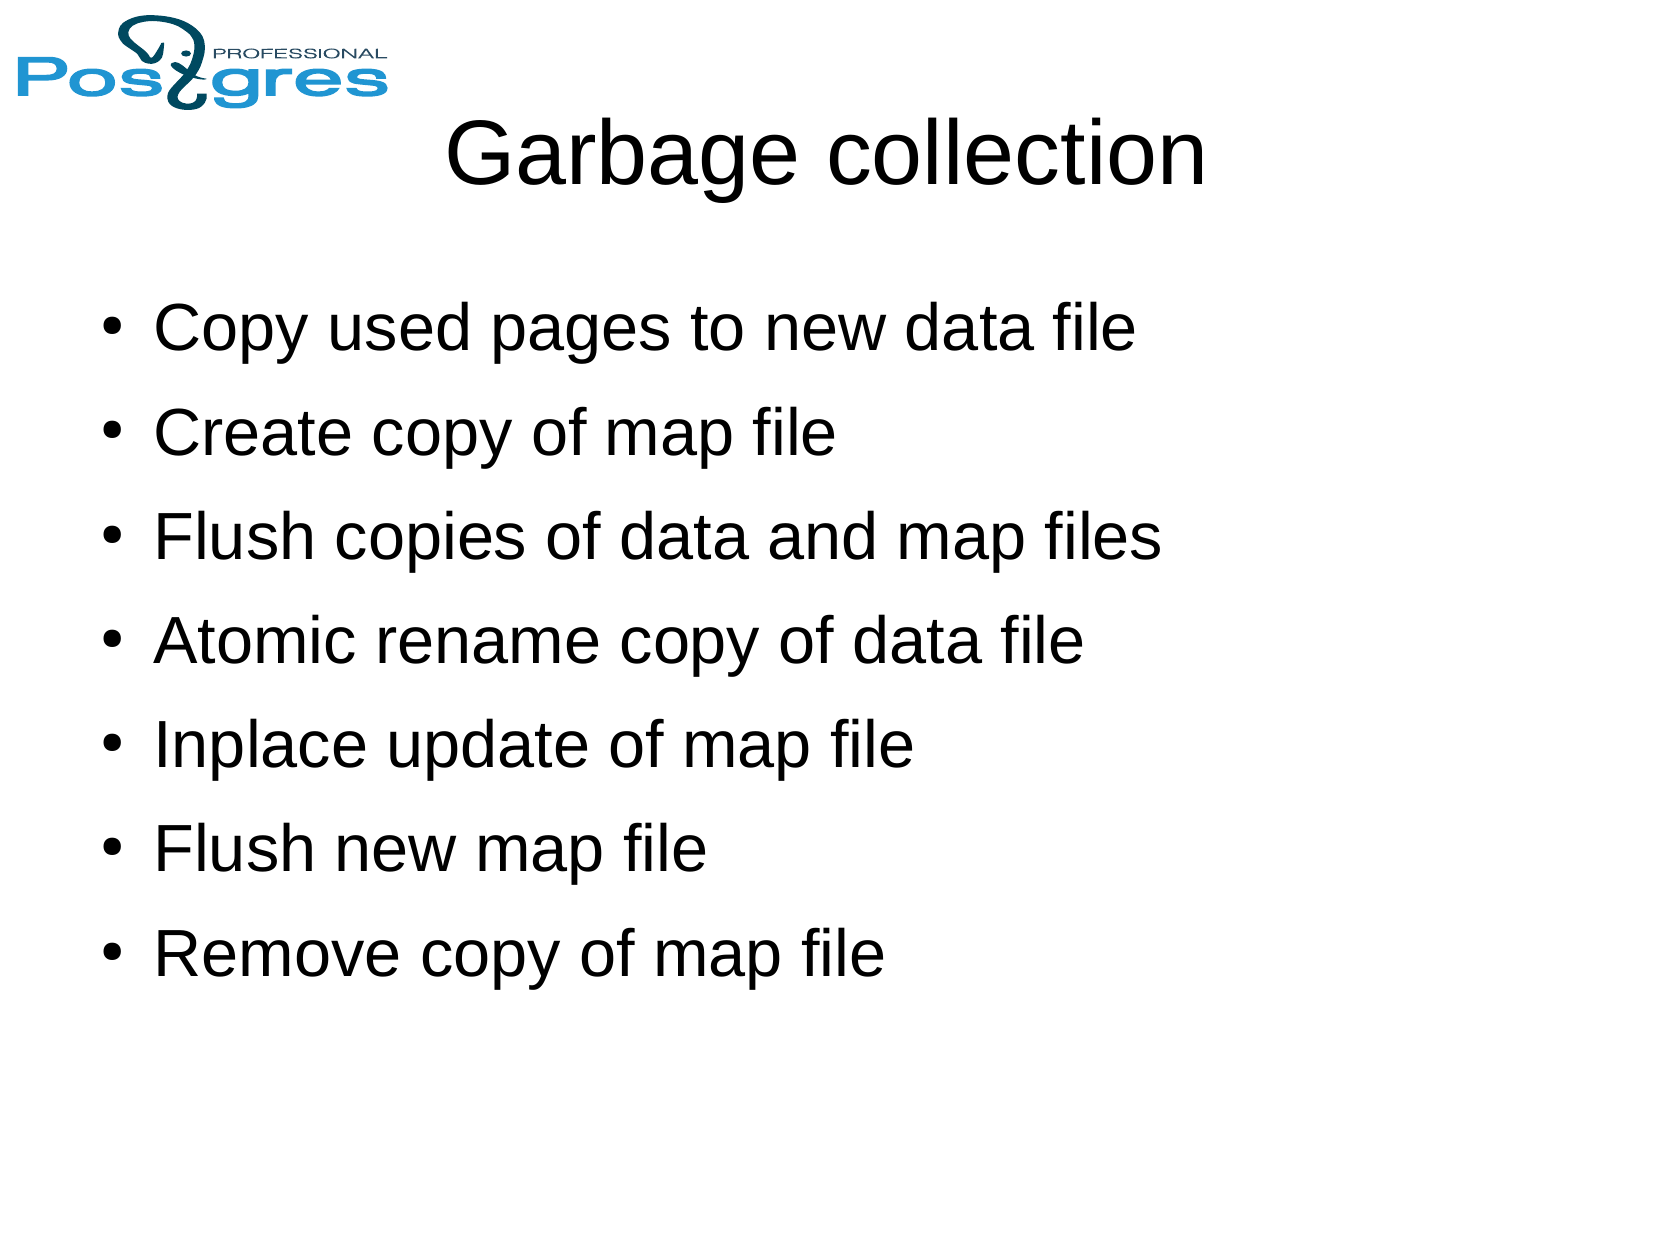

# Garbage collection
Copy used pages to new data file
Create copy of map file
Flush copies of data and map files
Atomic rename copy of data file
Inplace update of map file
Flush new map file
Remove copy of map file